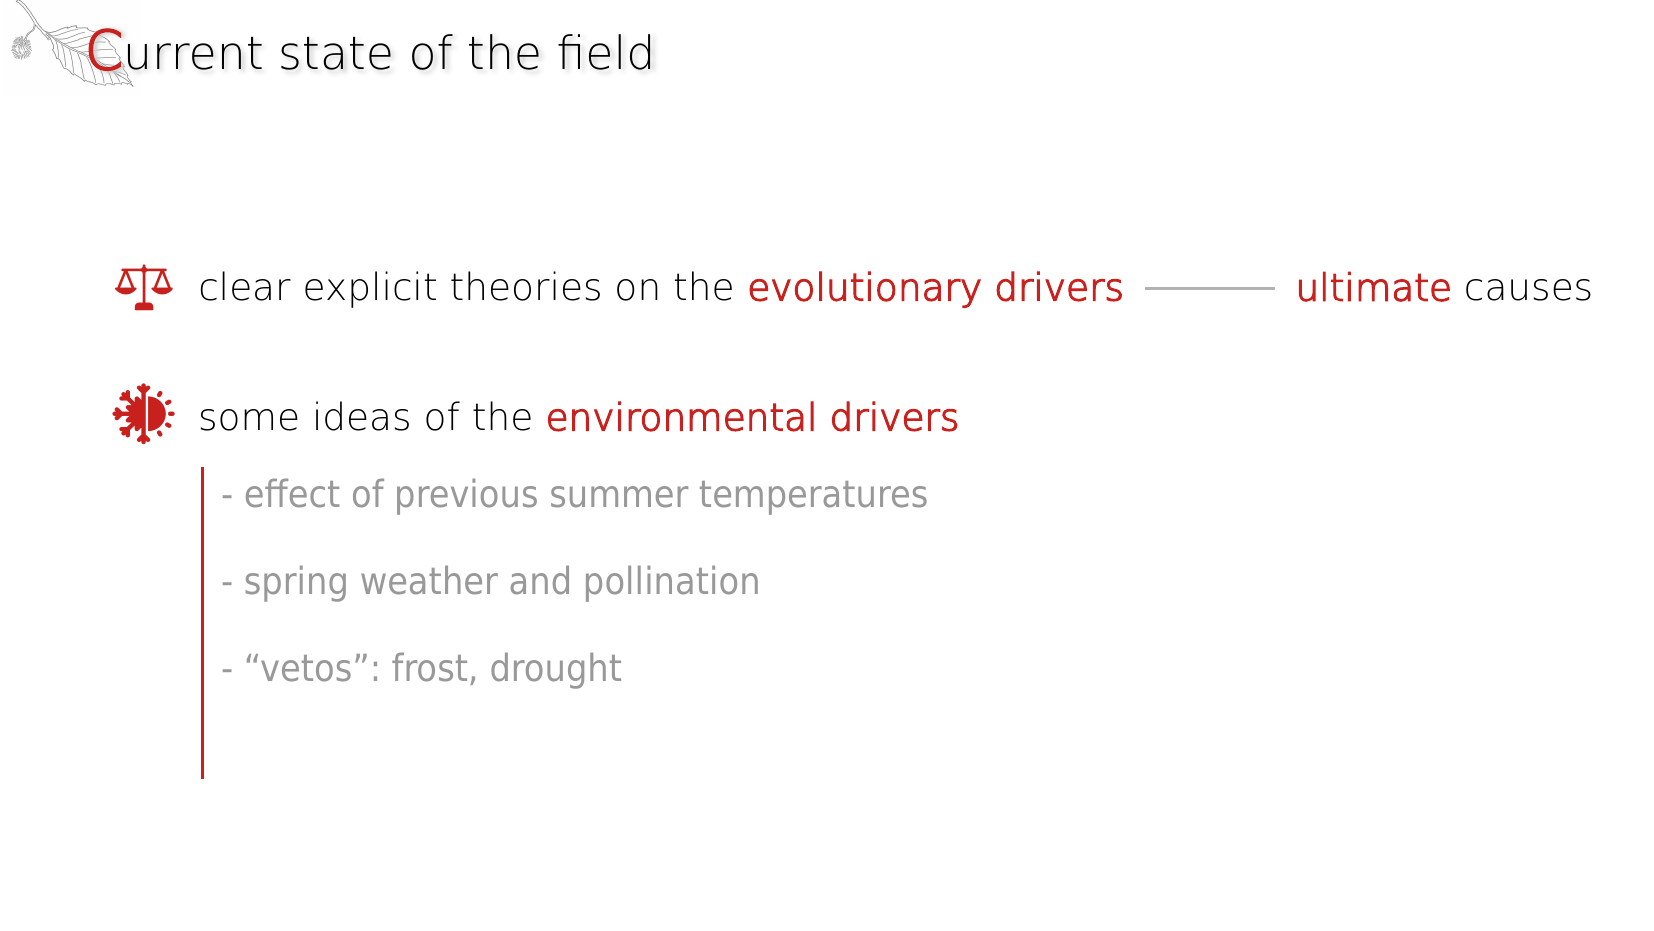

Current state of the field
clear explicit theories on the evolutionary drivers
ultimate causes
some ideas of the environmental drivers
- effect of previous summer temperatures
- spring weather and pollination
- “vetos”: frost, drought